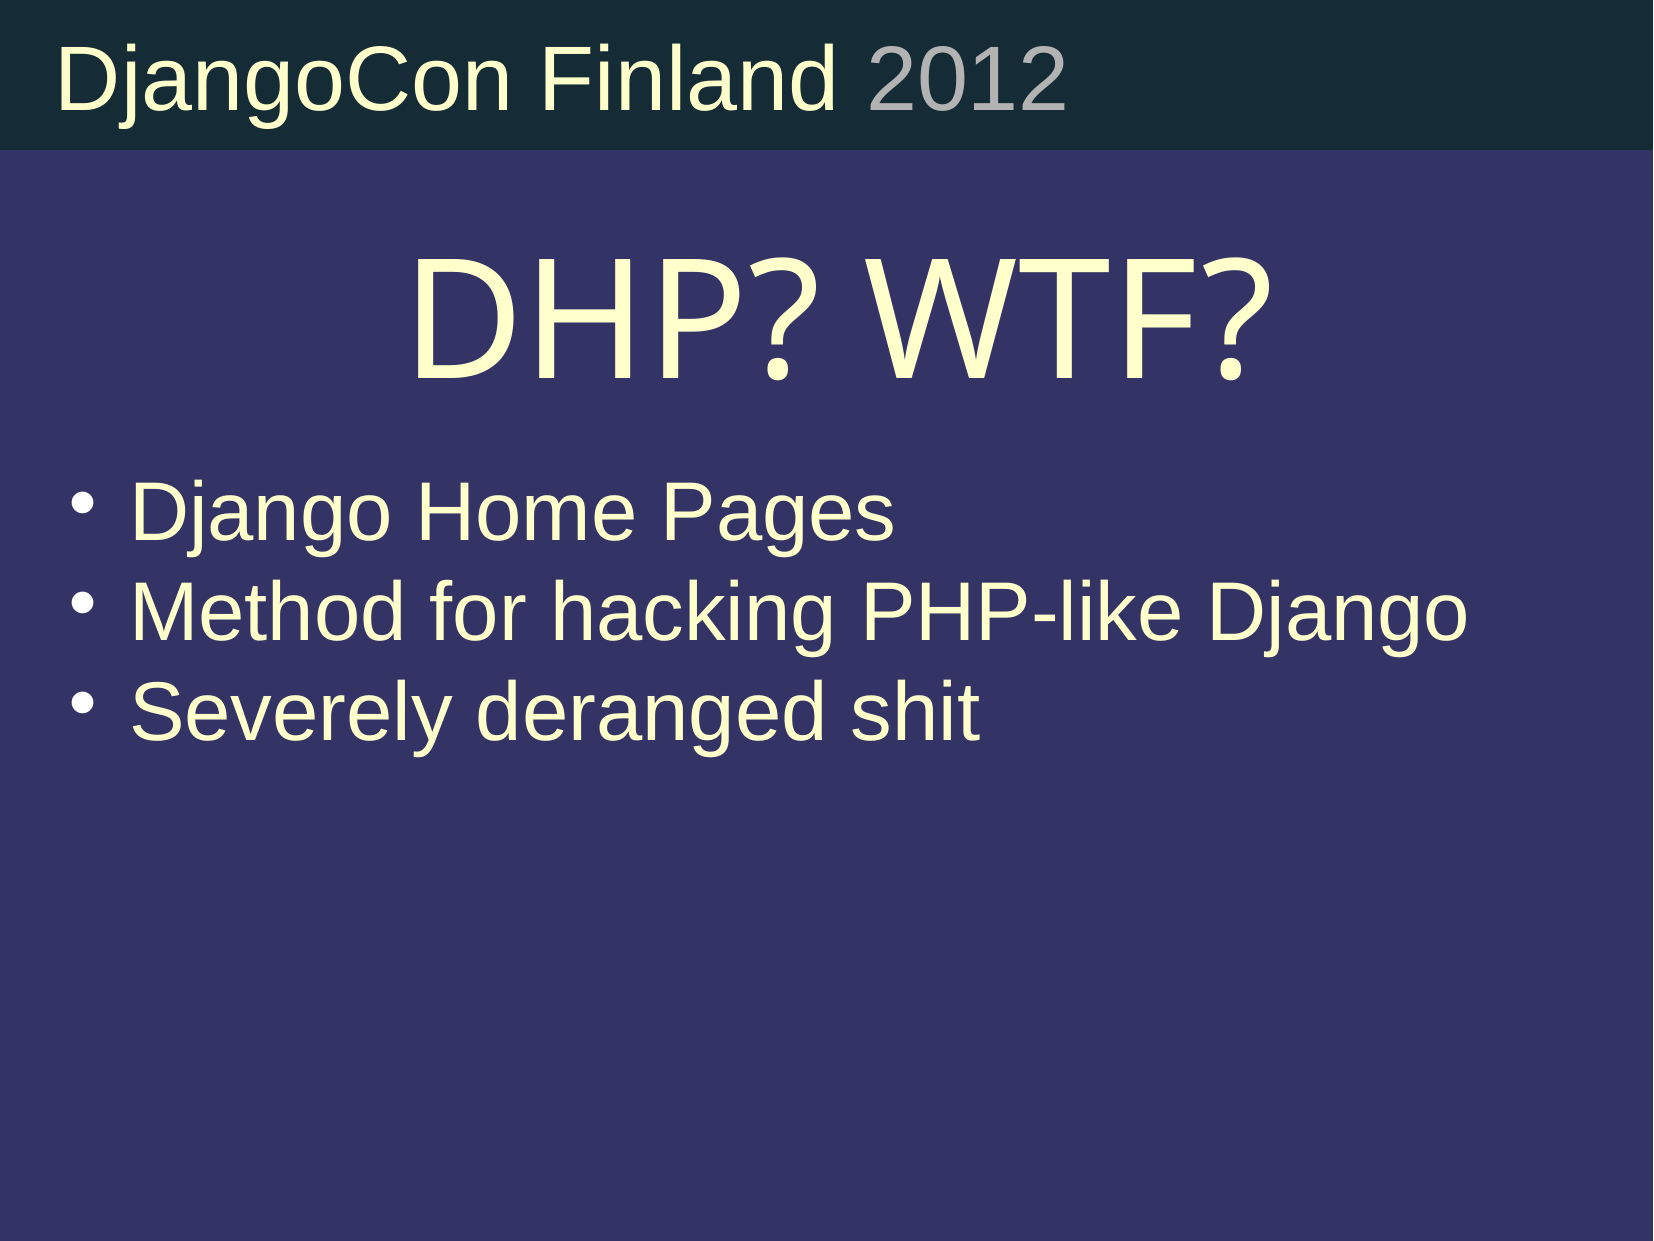

# DjangoCon Finland 2012
DHP? WTF?
 Django Home Pages
 Method for hacking PHP-like Django
 Severely deranged shit